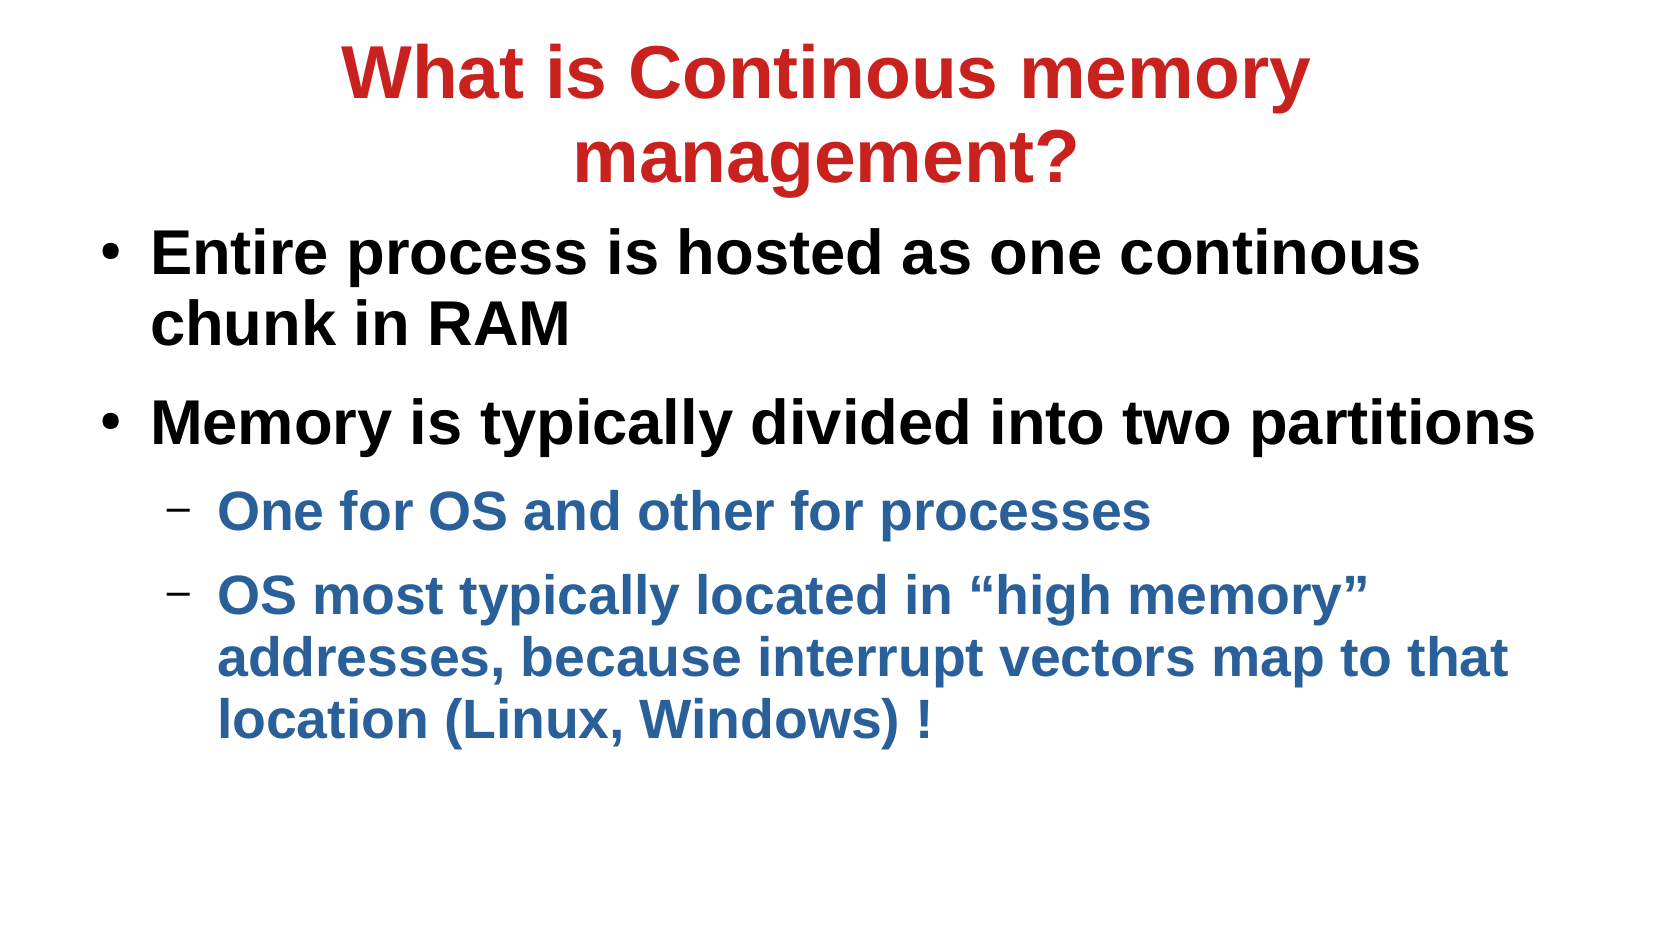

# What is Continous memory management?
Entire process is hosted as one continous chunk in RAM
Memory is typically divided into two partitions
One for OS and other for processes
OS most typically located in “high memory” addresses, because interrupt vectors map to that location (Linux, Windows) !